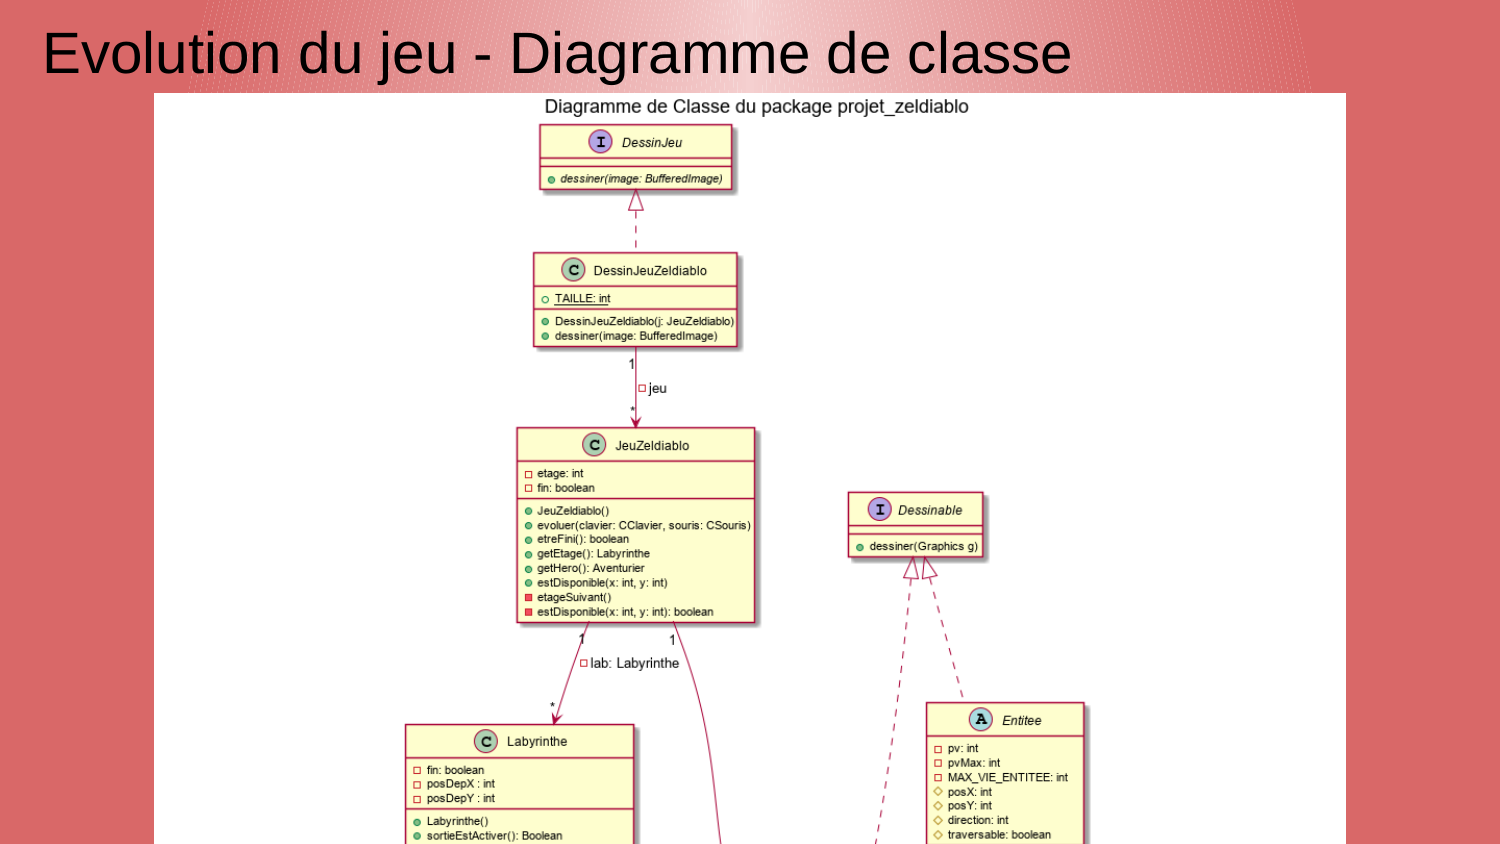

# Evolution du jeu - Diagramme de classe